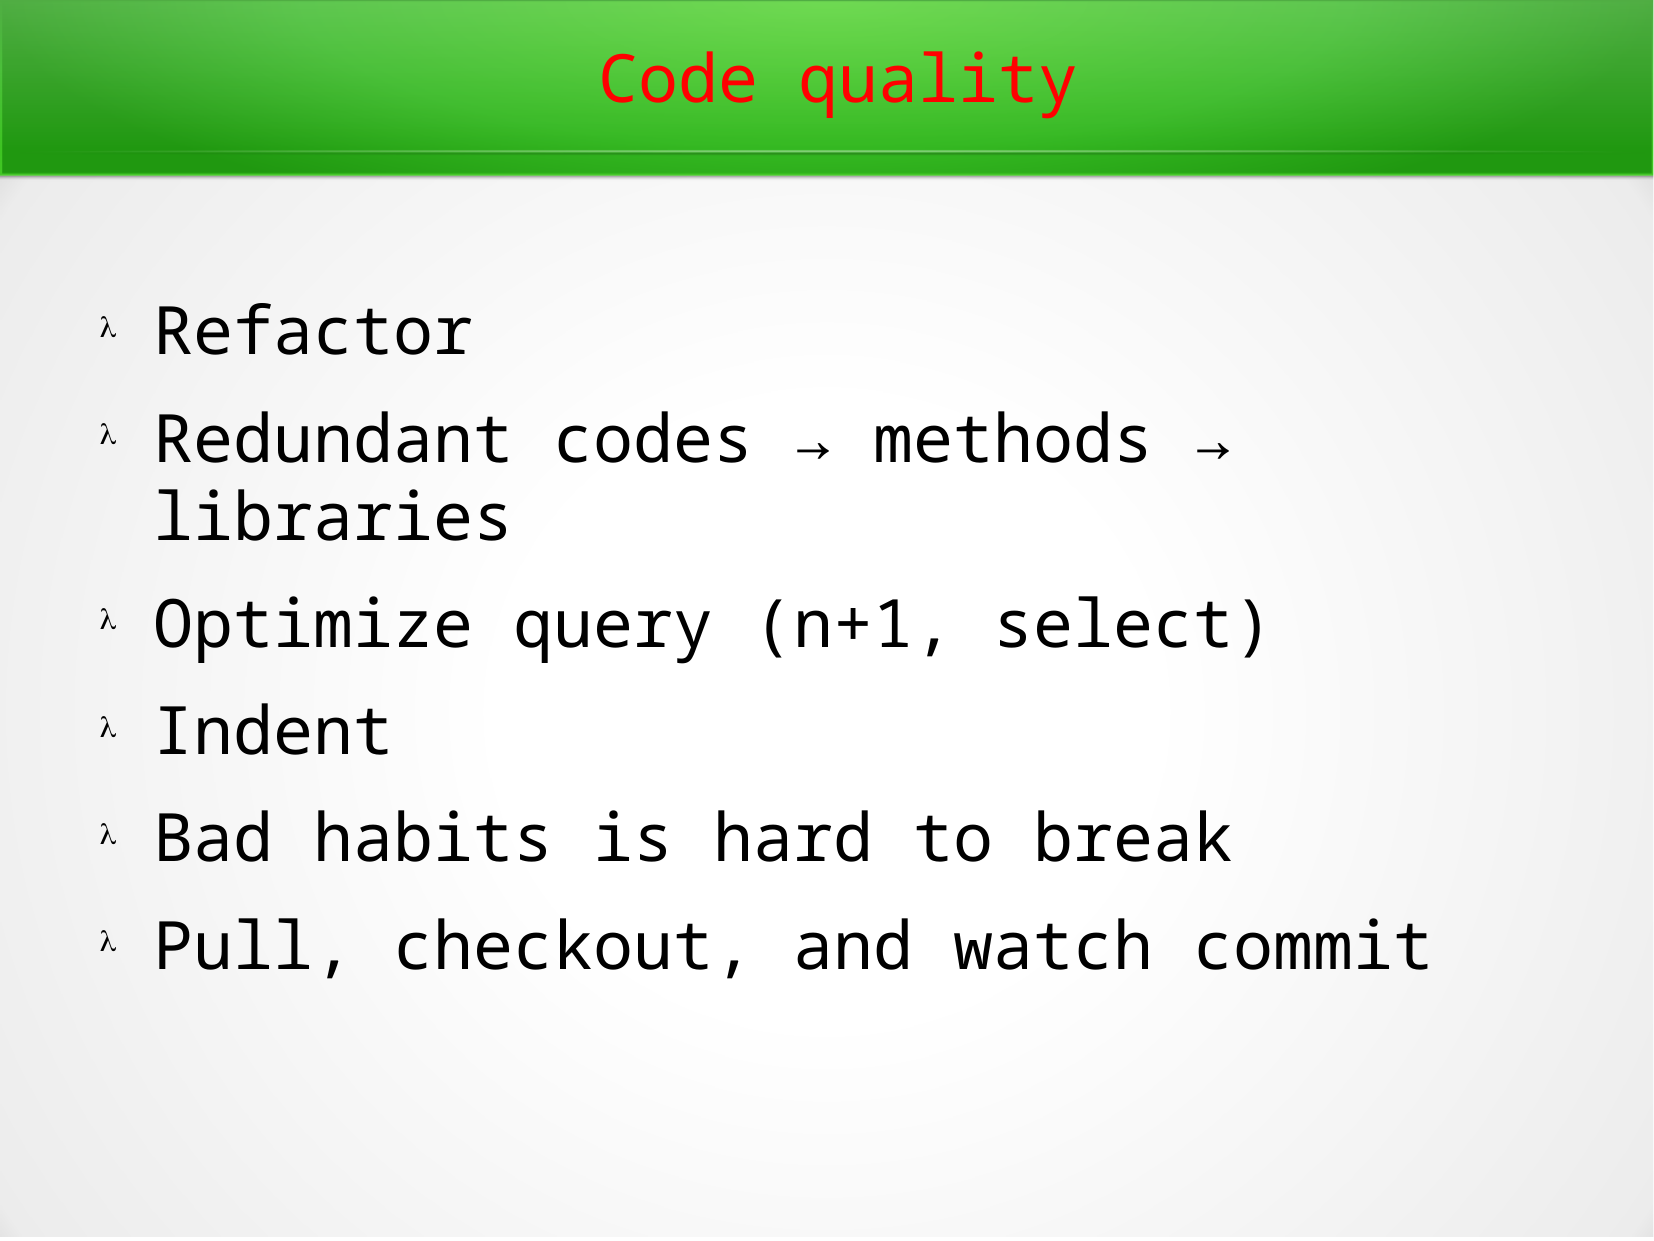

# Code quality
Refactor
Redundant codes → methods → libraries
Optimize query (n+1, select)
Indent
Bad habits is hard to break
Pull, checkout, and watch commit